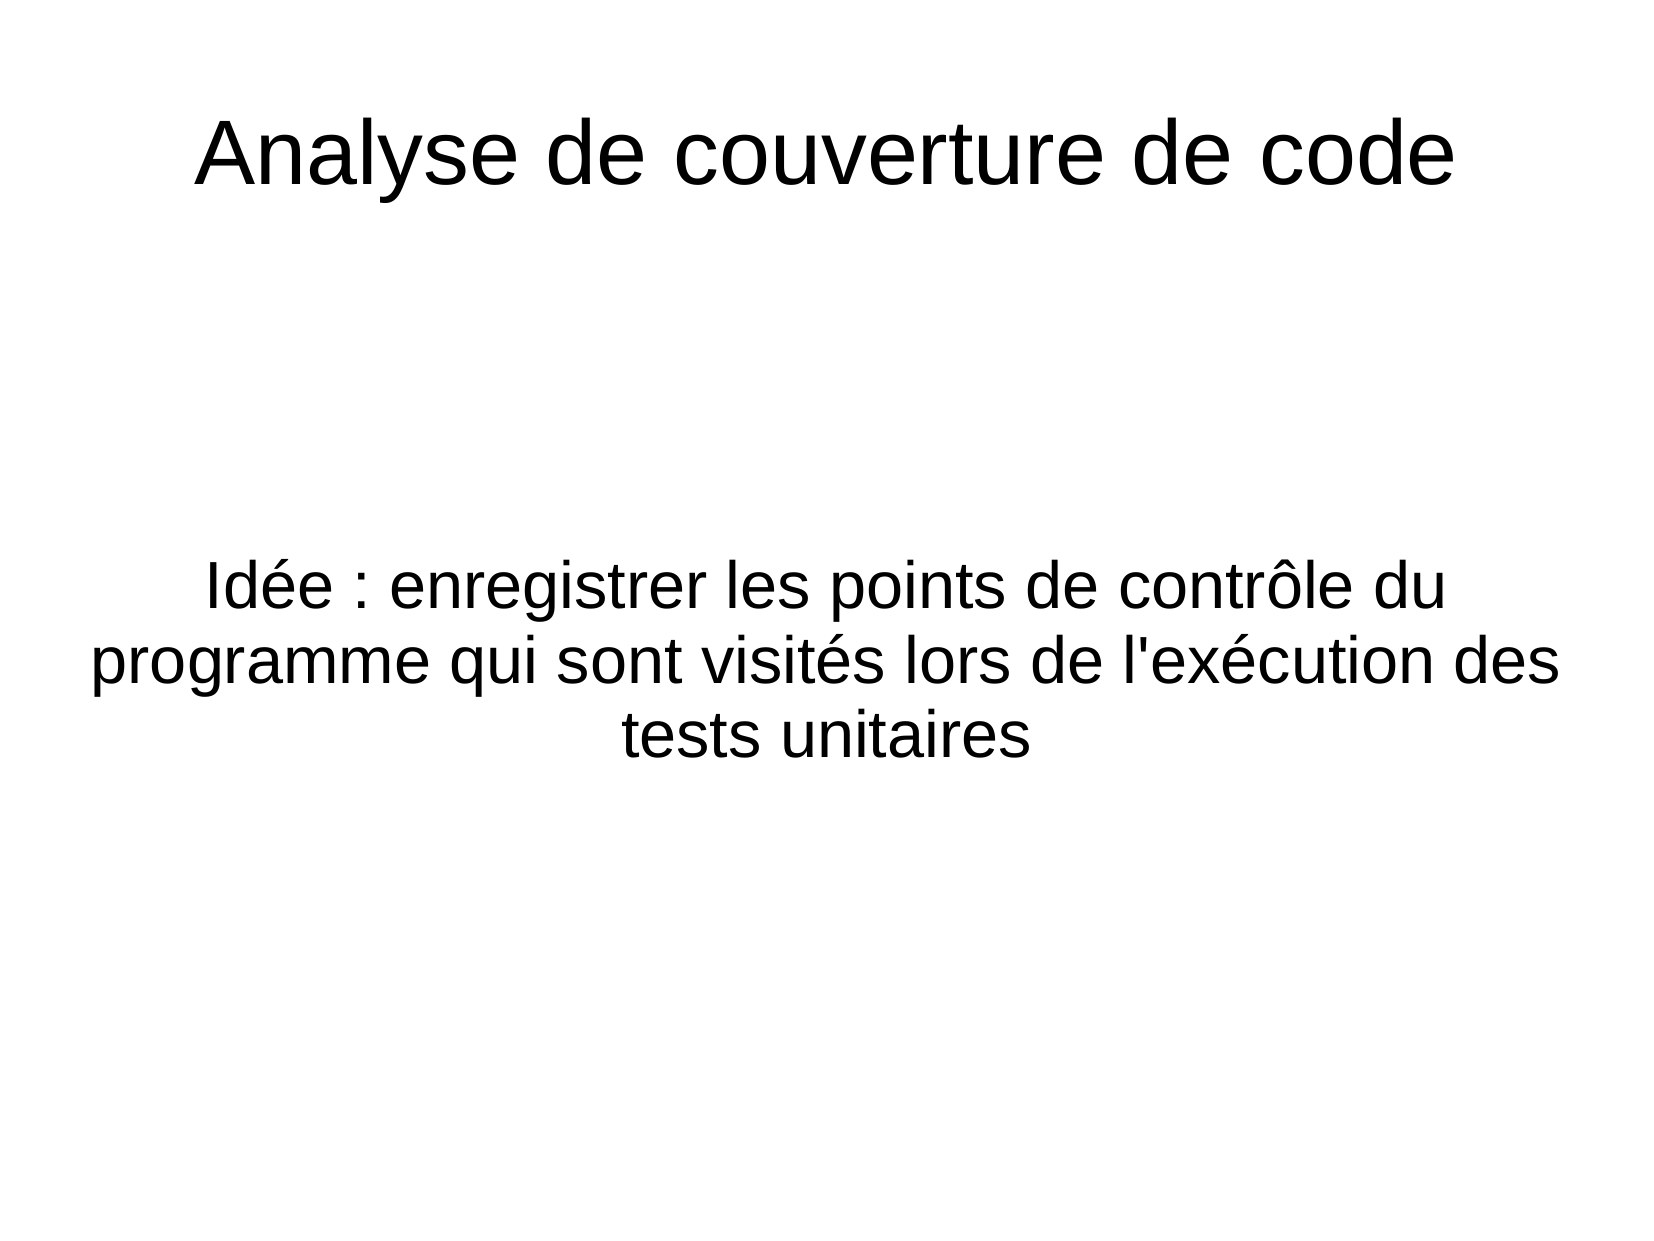

# Analyse de couverture de code
Idée : enregistrer les points de contrôle du programme qui sont visités lors de l'exécution des tests unitaires